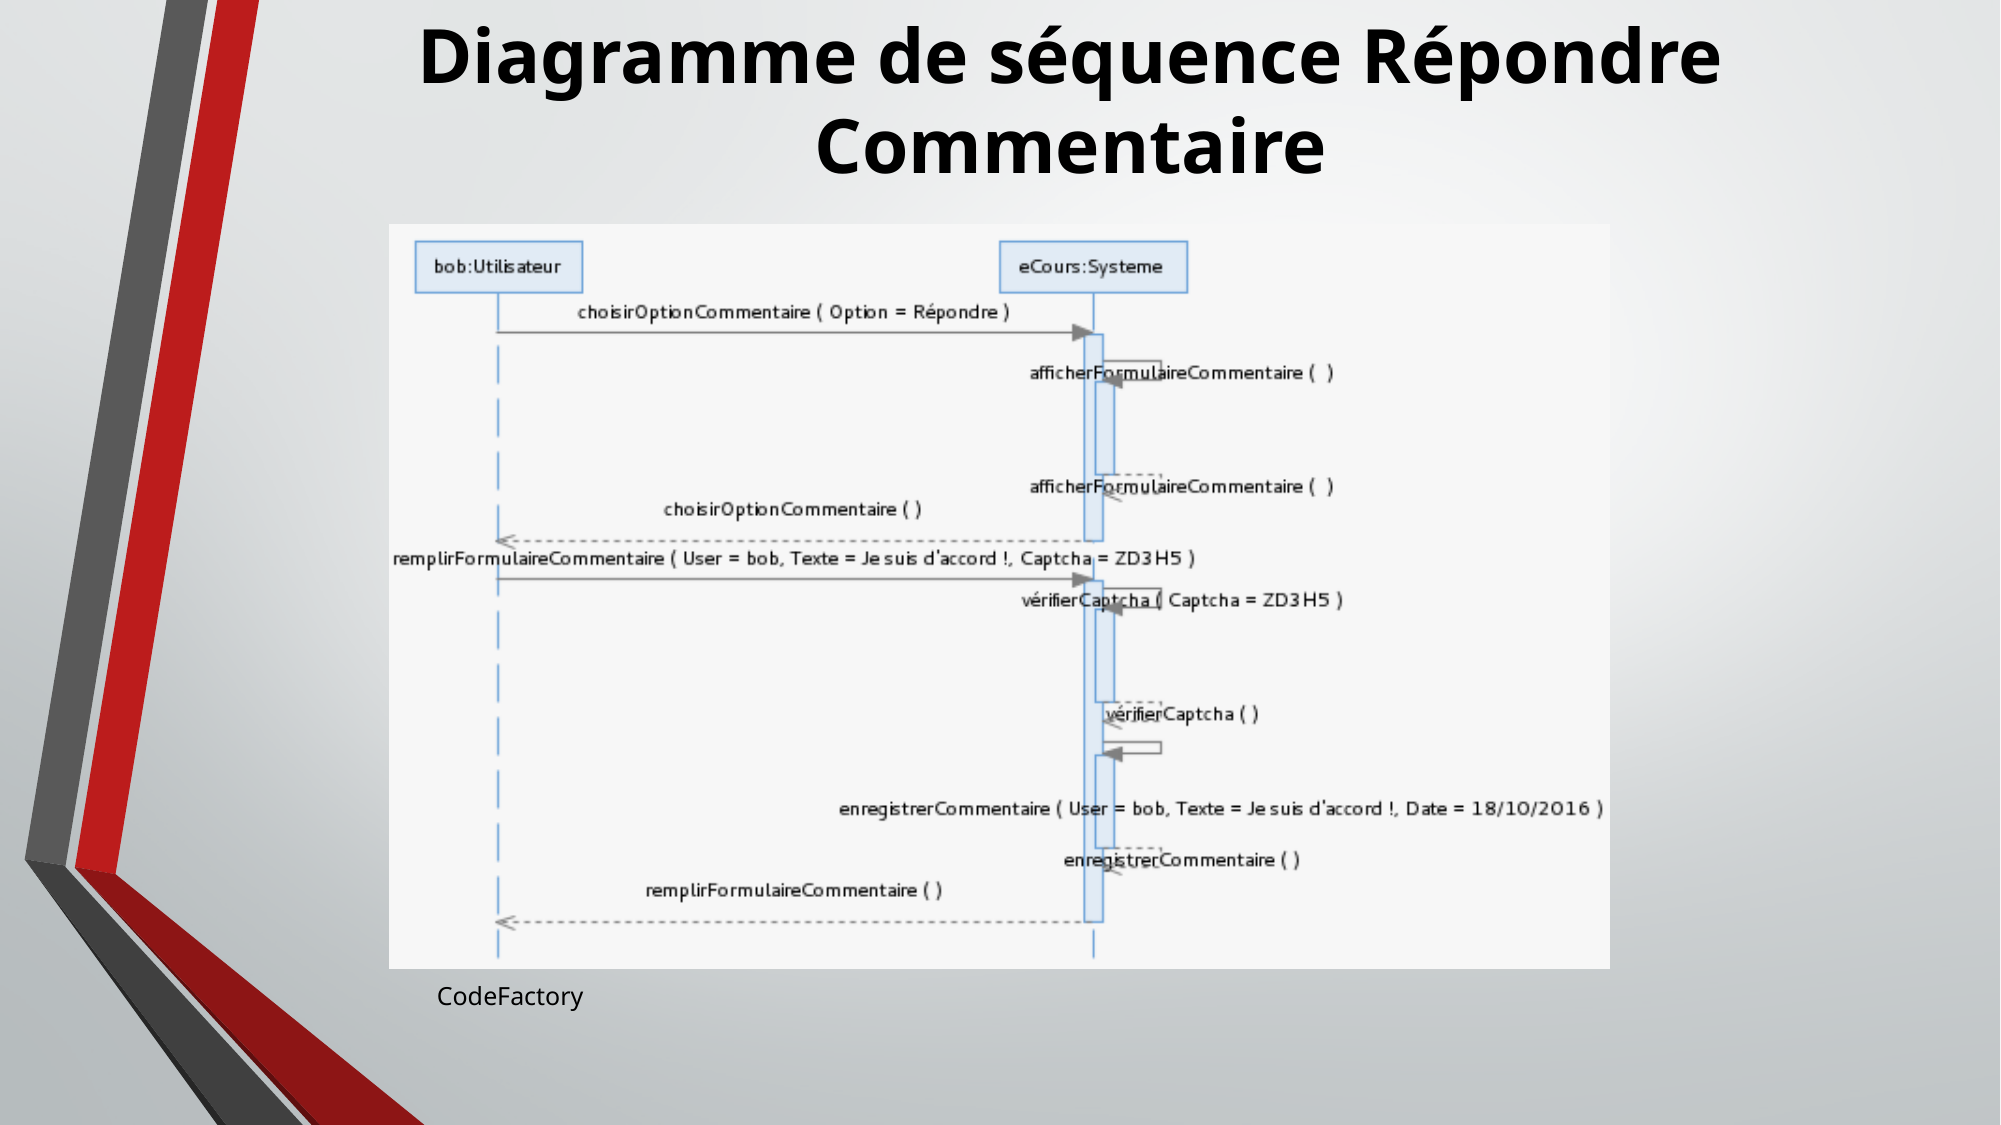

# Diagramme de séquence Répondre Commentaire
CodeFactory